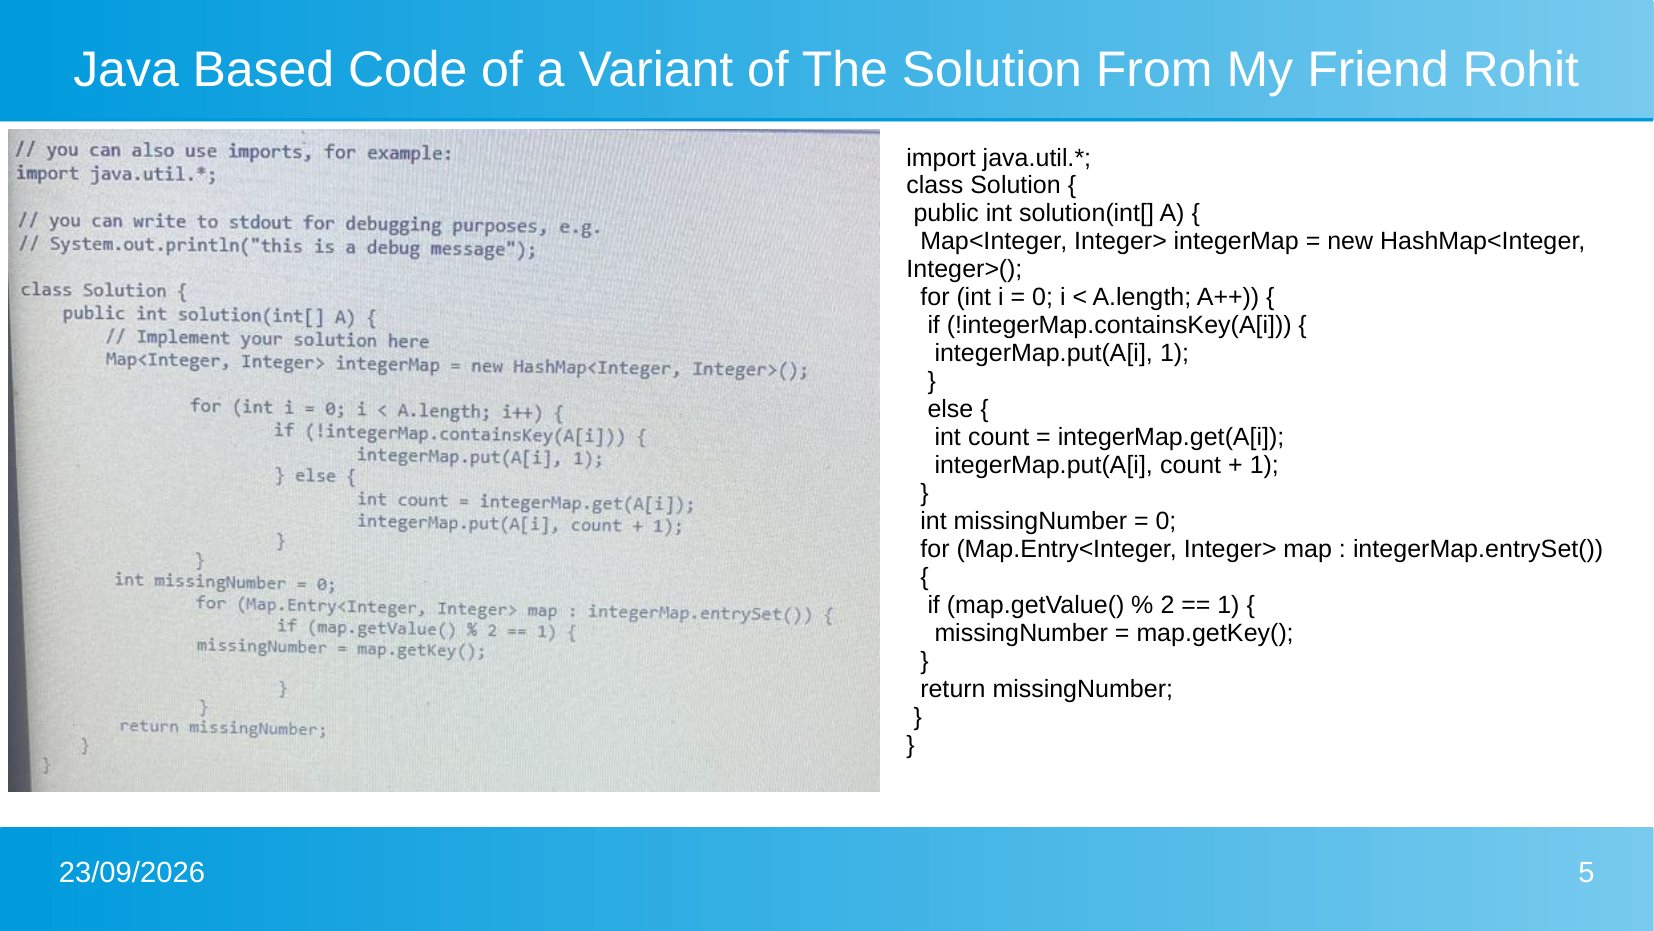

# Java Based Code of a Variant of The Solution From My Friend Rohit
import java.util.*;
class Solution {
 public int solution(int[] A) {
 Map<Integer, Integer> integerMap = new HashMap<Integer, Integer>();
 for (int i = 0; i < A.length; A++)) {
 if (!integerMap.containsKey(A[i])) {
 integerMap.put(A[i], 1);
 }
 else {
 int count = integerMap.get(A[i]);
 integerMap.put(A[i], count + 1);
 }
 int missingNumber = 0;
 for (Map.Entry<Integer, Integer> map : integerMap.entrySet())
 {
 if (map.getValue() % 2 == 1) {
 missingNumber = map.getKey();
 }
 return missingNumber;
 }
}
5